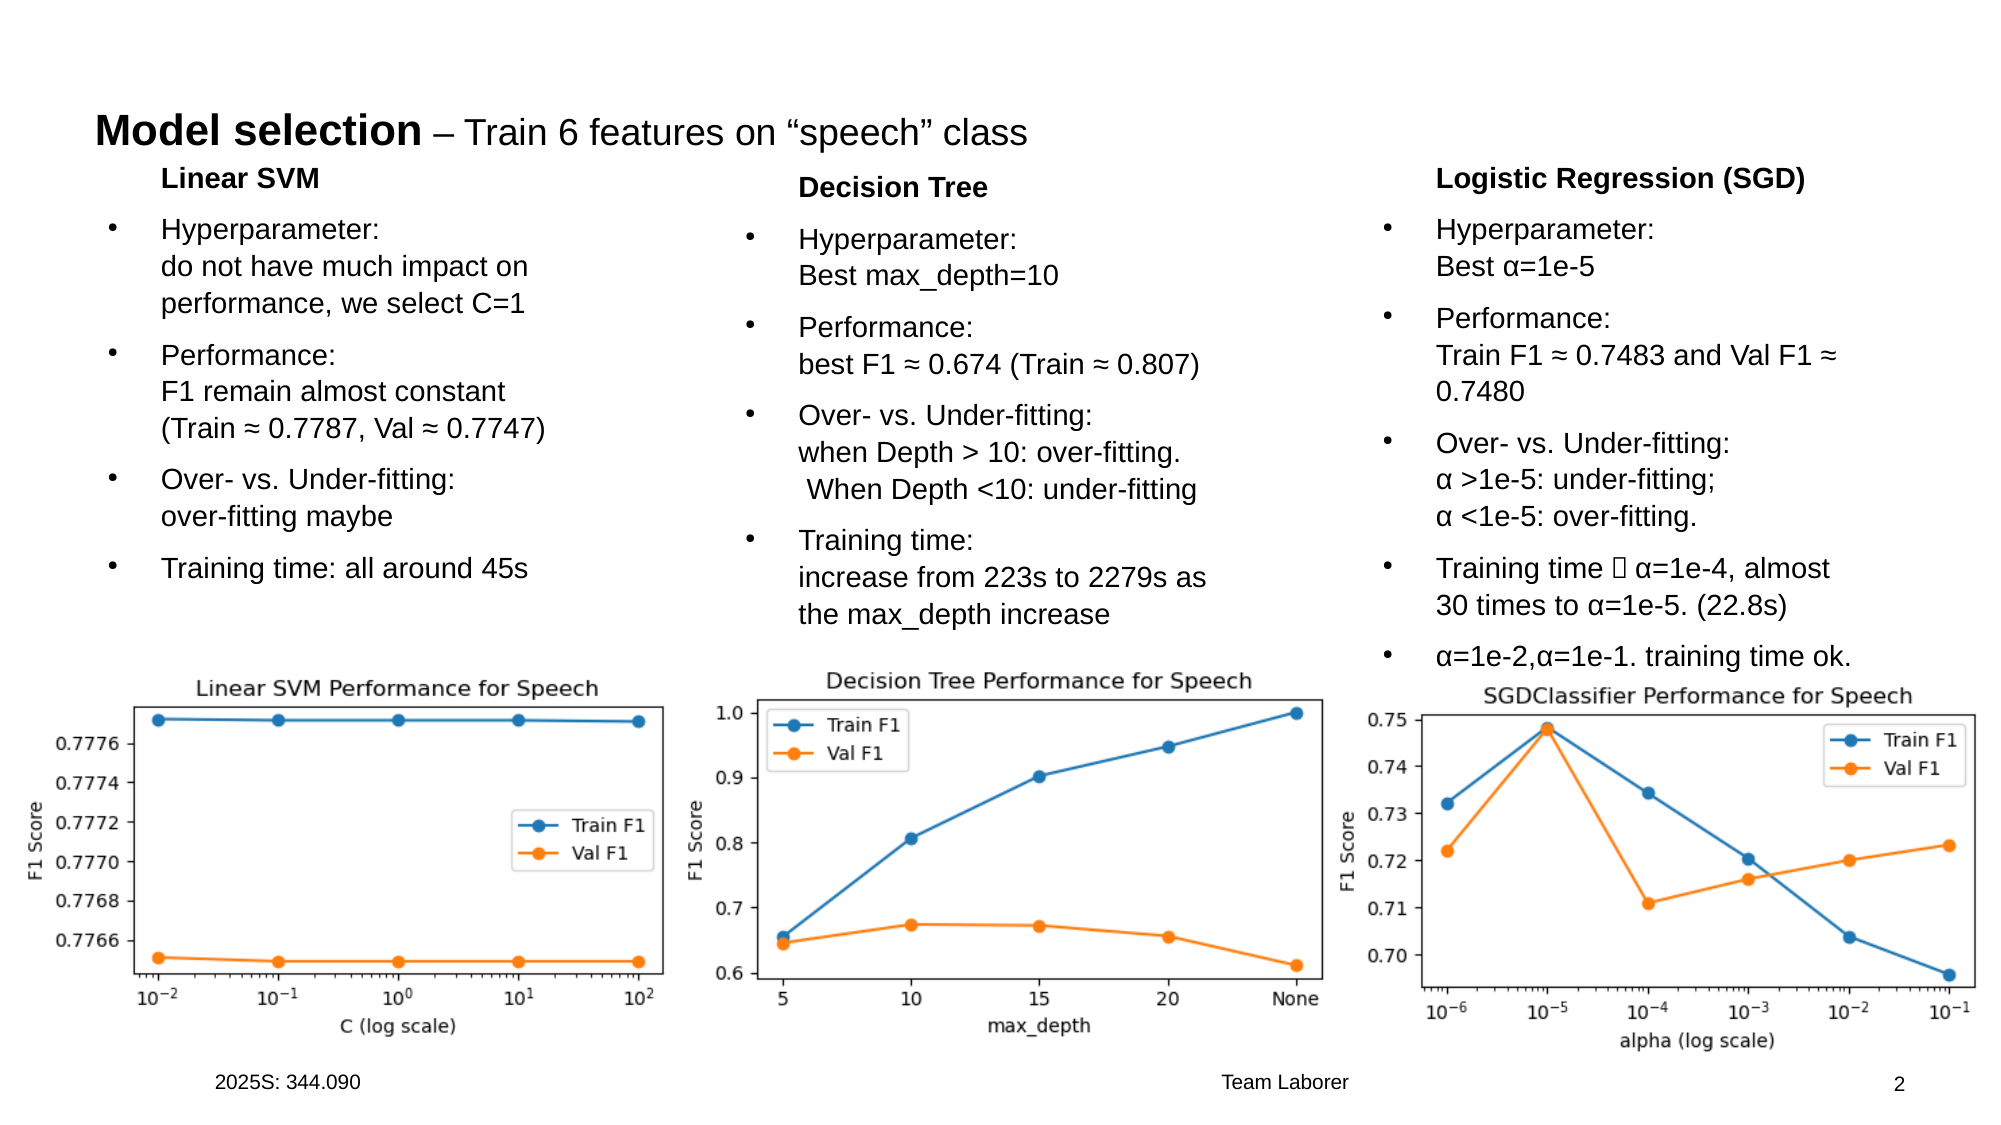

# Model selection – Train 6 features on “speech” class
Linear SVM
Hyperparameter: do not have much impact on performance, we select C=1
Performance: F1 remain almost constant (Train ≈ 0.7787, Val ≈ 0.7747)
Over- vs. Under-fitting: 	 over-fitting maybe
Training time: all around 45s
Logistic Regression (SGD)
Hyperparameter: Best α=1e-5
Performance: 	 Train F1 ≈ 0.7483 and Val F1 ≈ 0.7480
Over- vs. Under-fitting: α >1e-5: under-fitting; α <1e-5: over-fitting.
Training time：α=1e-4, almost 30 times to α=1e-5. (22.8s)
α=1e-2,α=1e-1. training time ok.
Decision Tree
Hyperparameter: Best max_depth=10
Performance: best F1 ≈ 0.674 (Train ≈ 0.807)
Over- vs. Under-fitting: when Depth > 10: over-fitting. When Depth <10: under-fitting
Training time: 			increase from 223s to 2279s as the max_depth increase
Space for author and course number
2